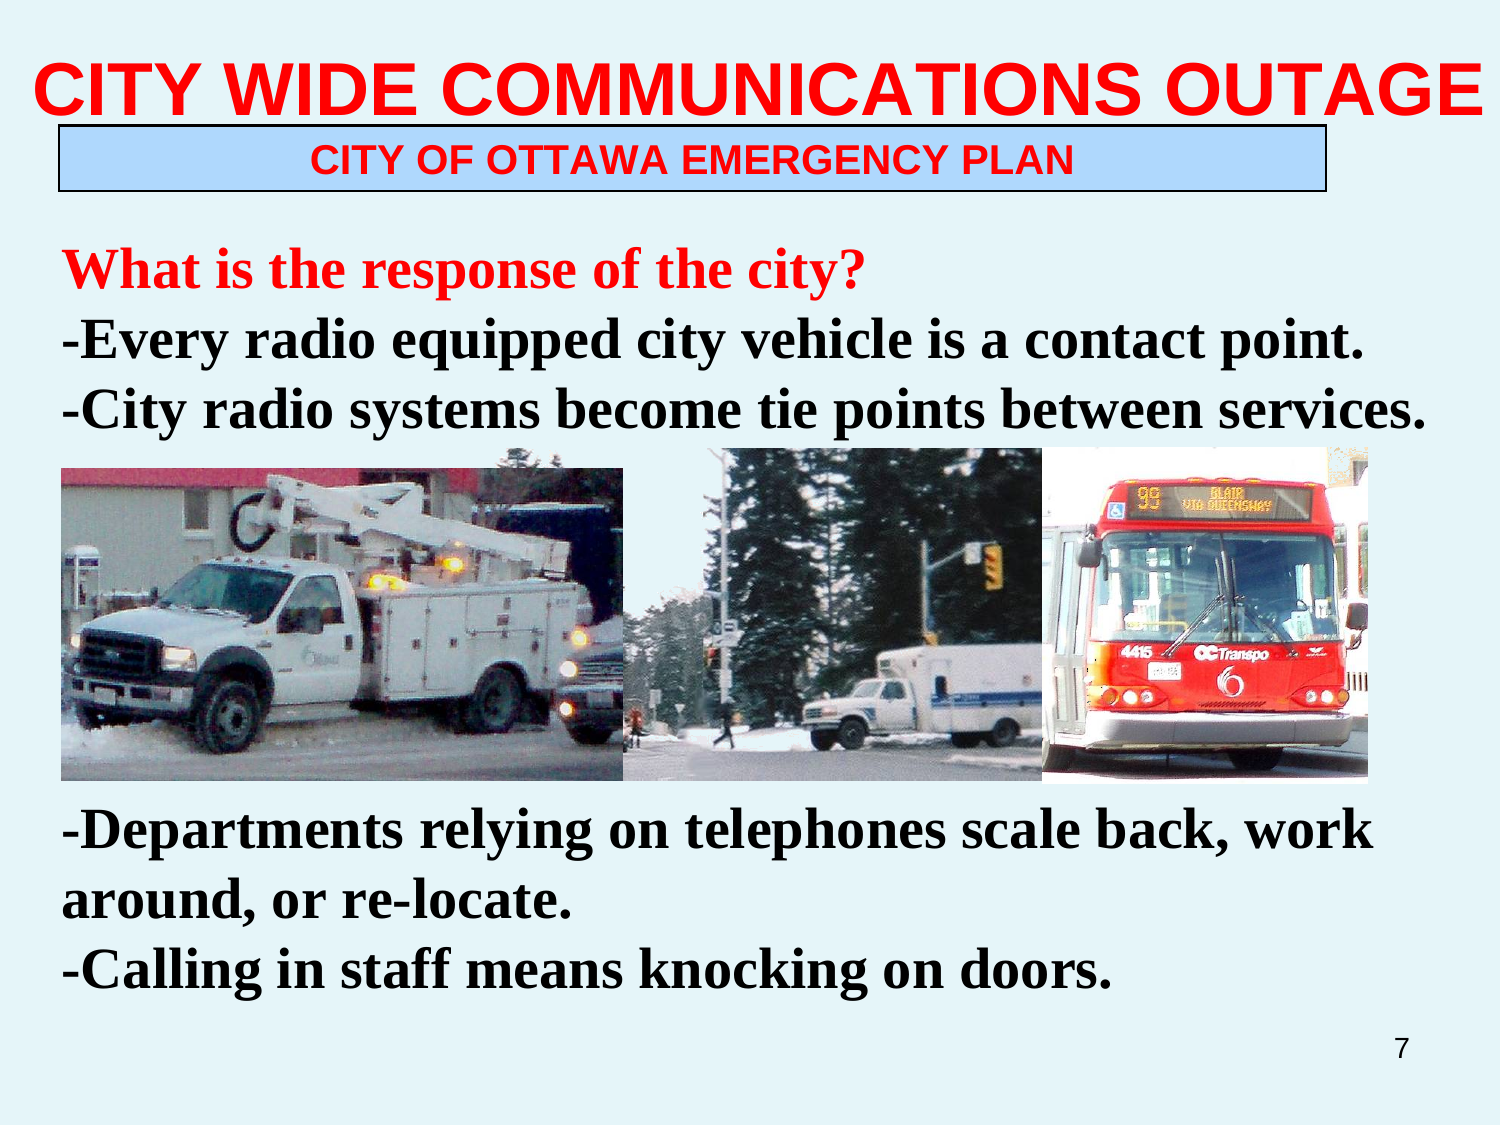

CITY WIDE COMMUNICATIONS OUTAGE
CITY OF OTTAWA EMERGENCY PLAN
What is the response of the city?
-Every radio equipped city vehicle is a contact point.
-City radio systems become tie points between services.
-Departments relying on telephones scale back, work around, or re-locate.
-Calling in staff means knocking on doors.
7